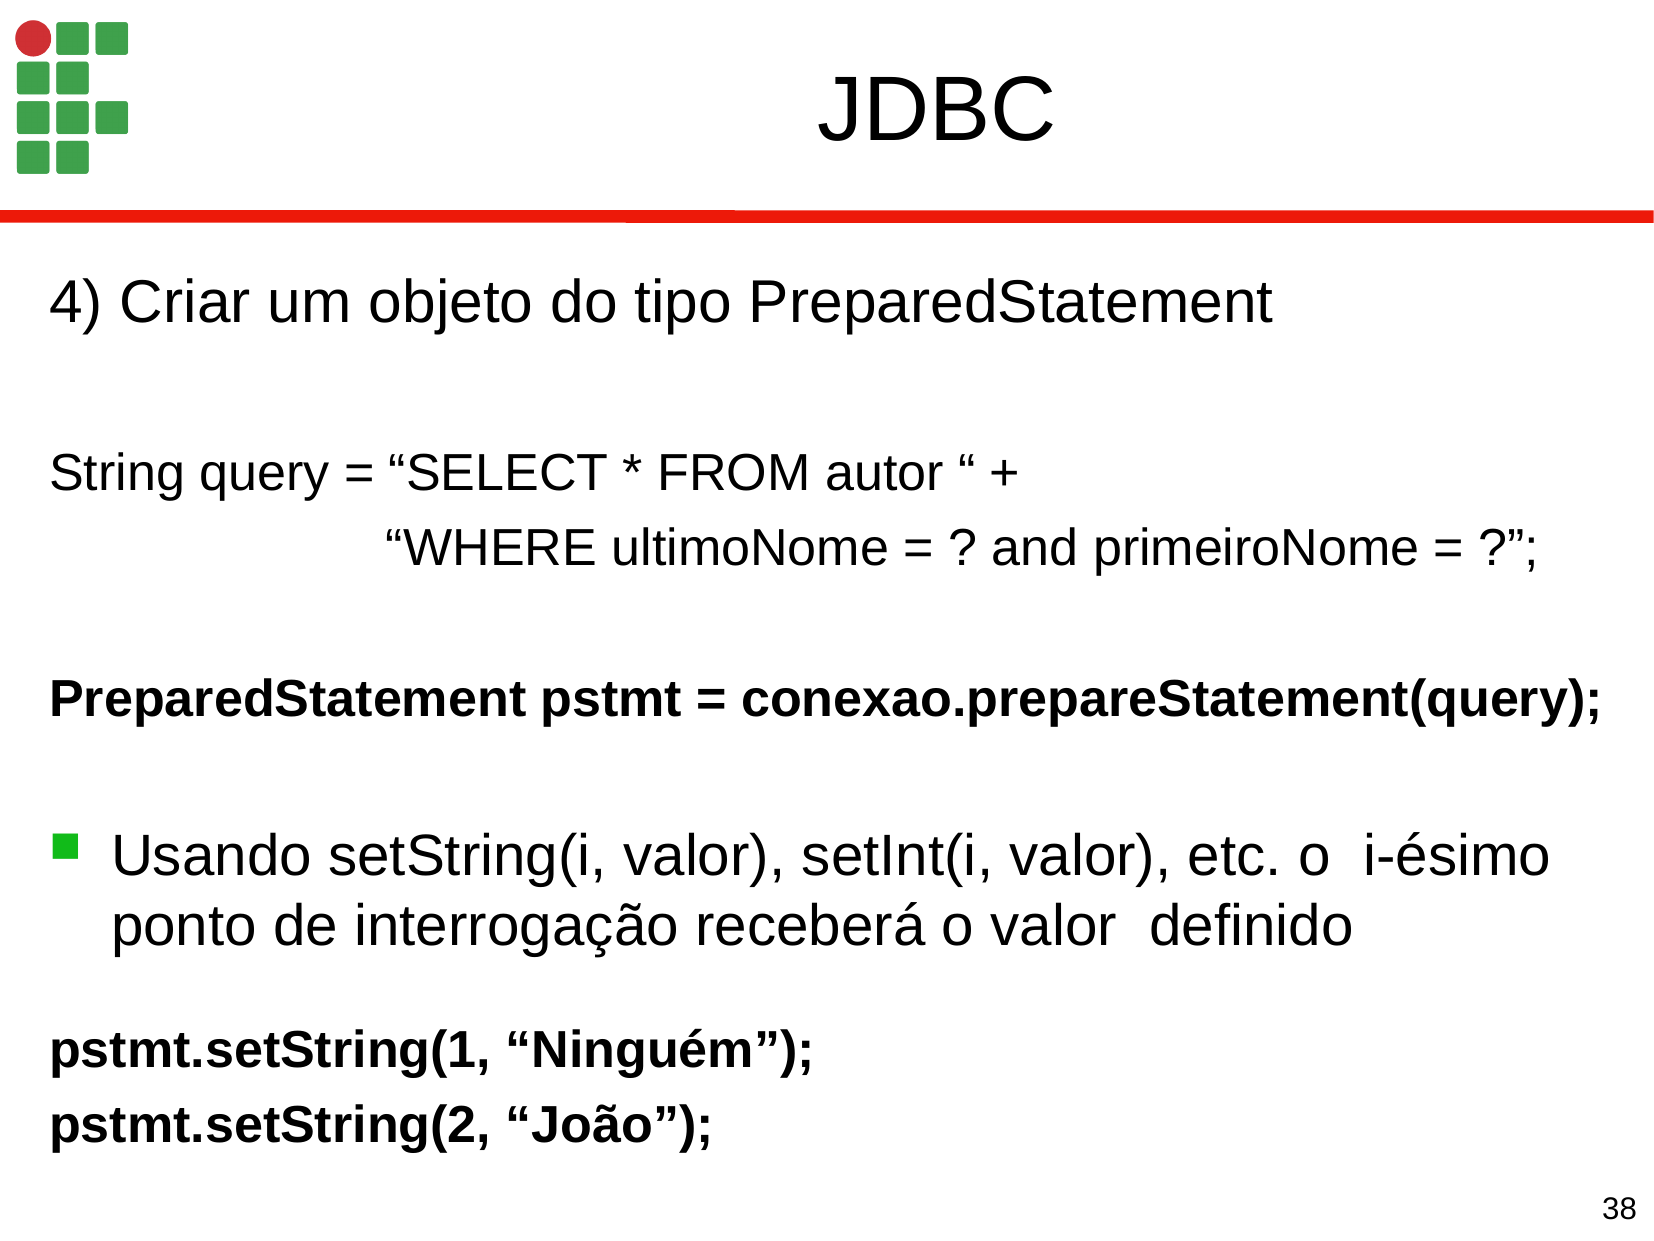

JDBC
4) Criar um objeto do tipo PreparedStatement
String query = “SELECT * FROM autor “ +
	 “WHERE ultimoNome = ? and primeiroNome = ?”;
PreparedStatement pstmt = conexao.prepareStatement(query);
Usando setString(i, valor), setInt(i, valor), etc. o i-ésimo ponto de interrogação receberá o valor definido
pstmt.setString(1, “Ninguém”);
pstmt.setString(2, “João”);